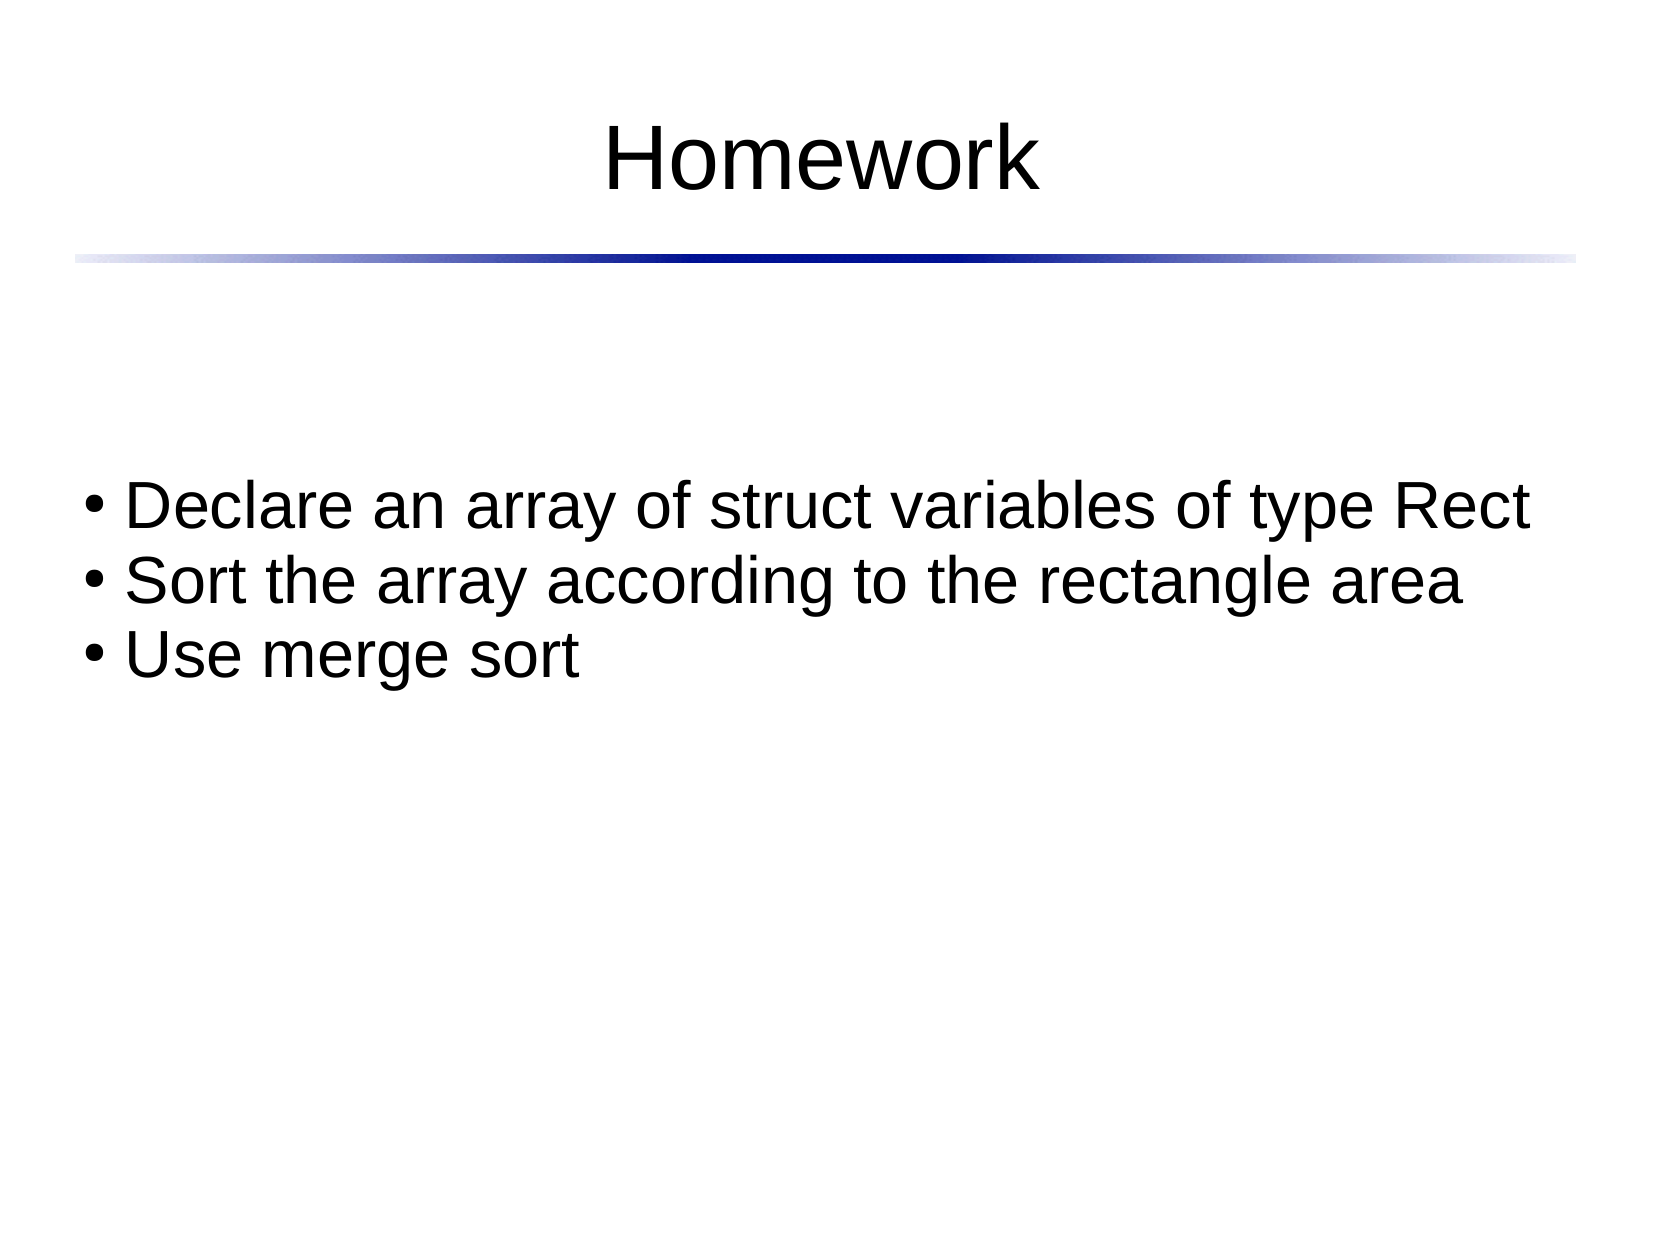

# Homework
 Declare an array of struct variables of type Rect
 Sort the array according to the rectangle area
 Use merge sort